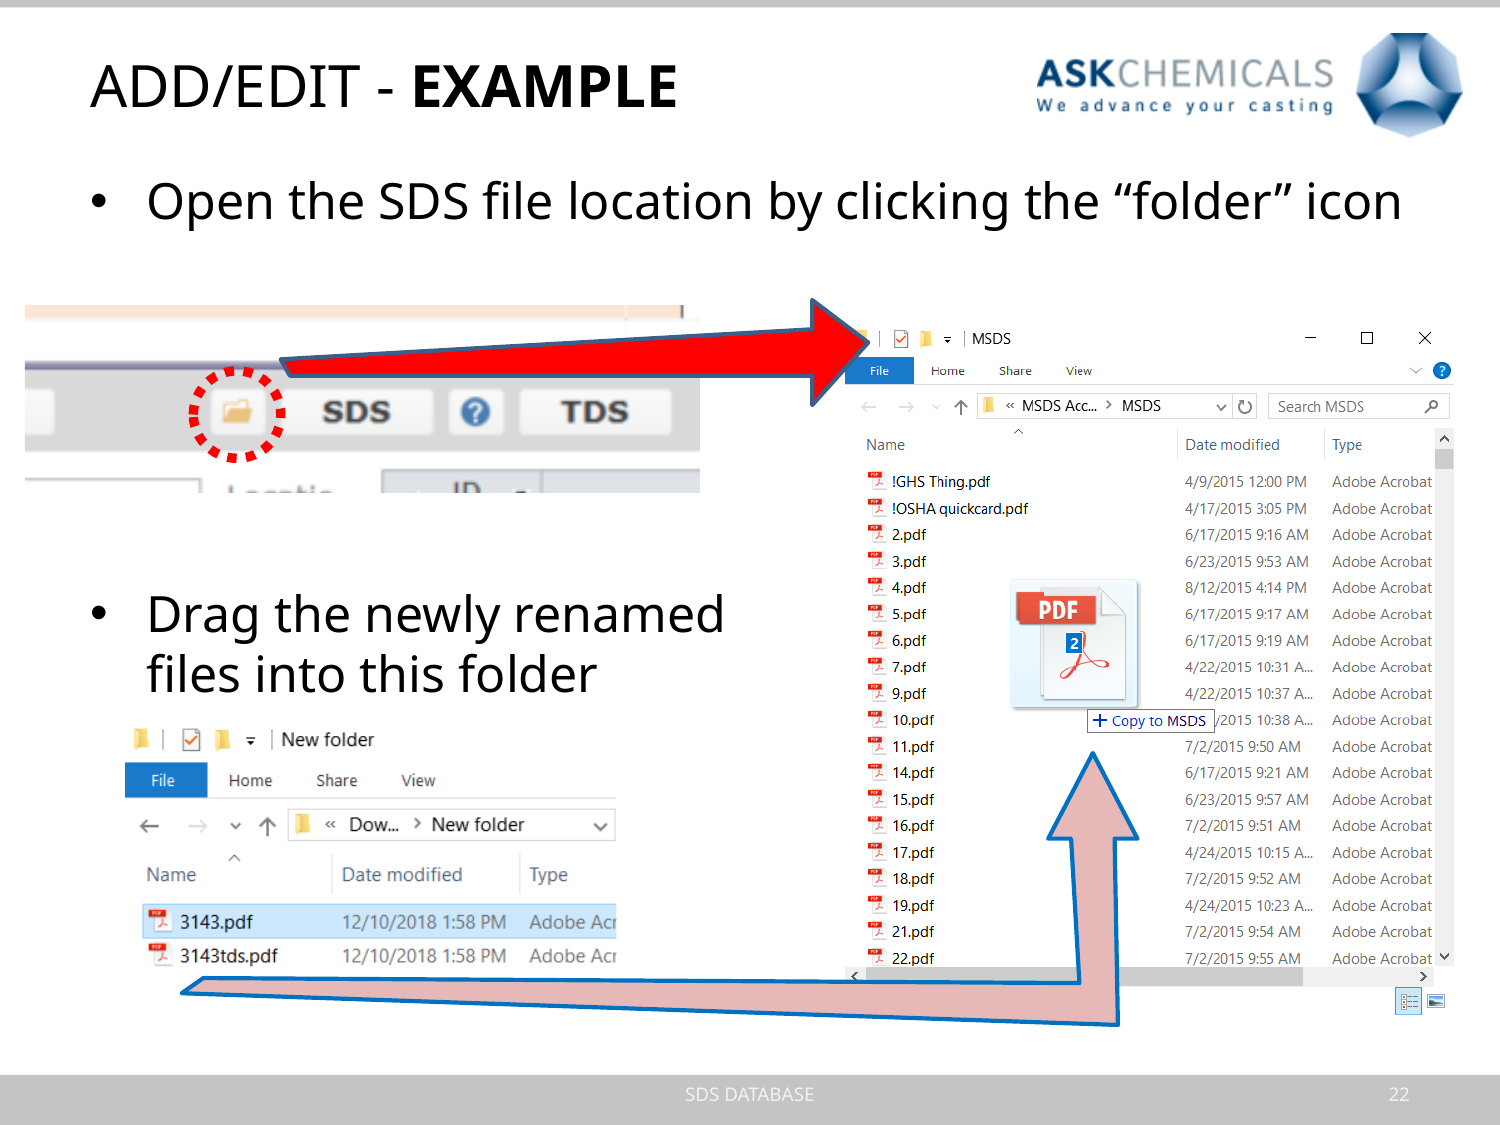

# add/edit - example
Open the SDS file location by clicking the “folder” icon
Drag the newly renamed files into this folder
sds database